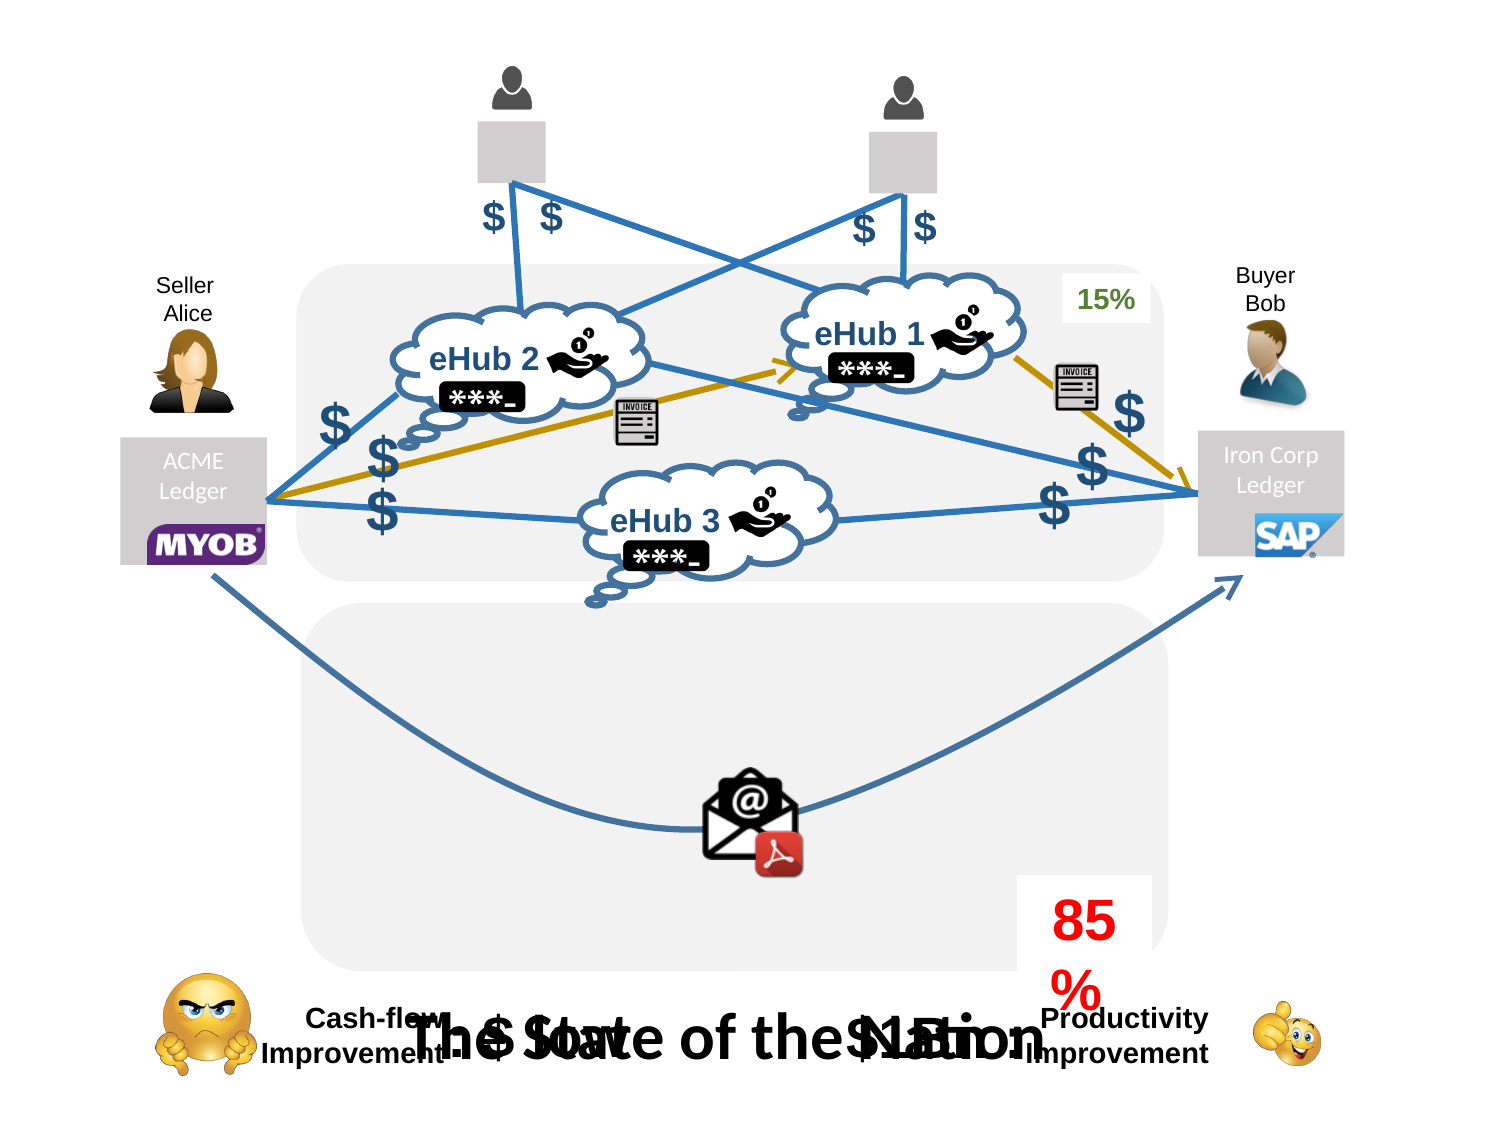

$
$
$
$
eHub 2
$
$
$
eHub 3
$
Buyer
Bob
Iron Corp
Ledger
Seller
Alice
ACME Ledger
15%
eHub 1
$
$
85%
Cash-flow
Improvement
: $ low
Productivity
Improvement
$1Bn :
The State of the Nation